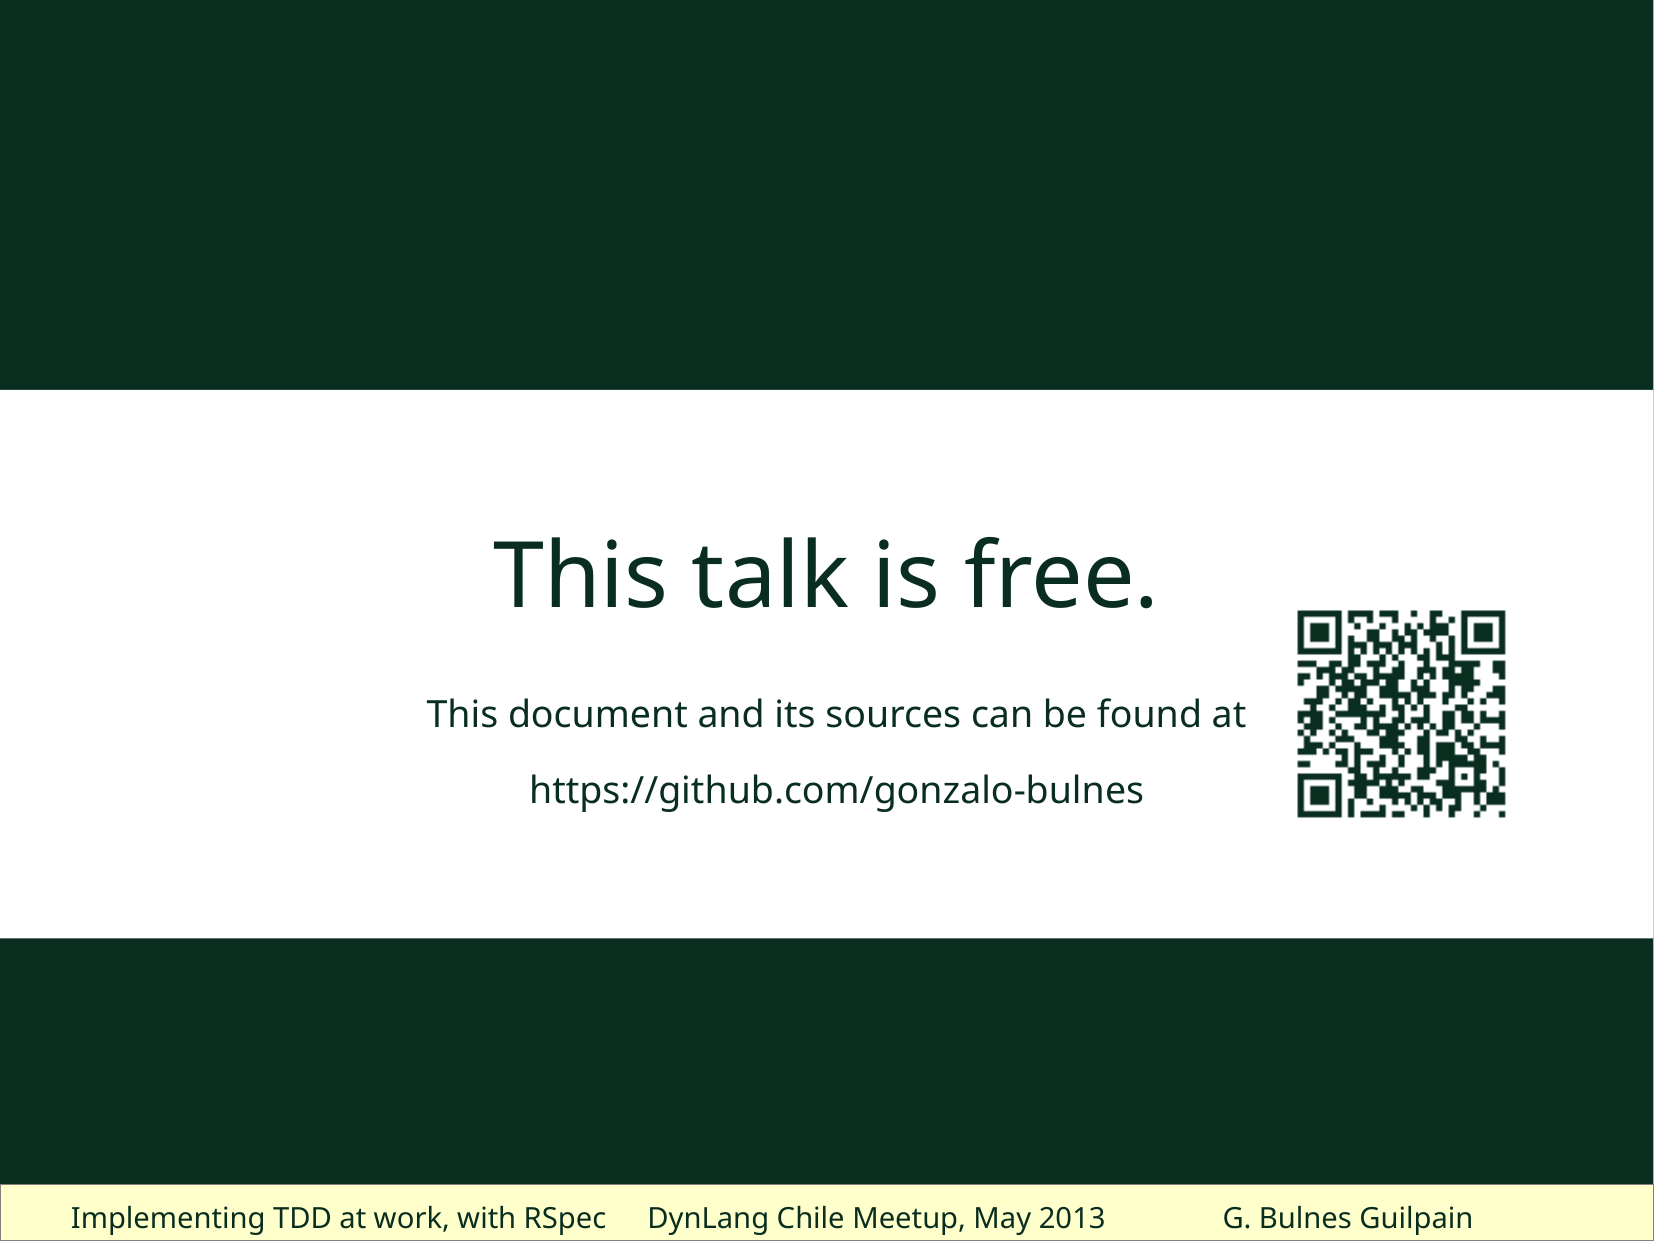

# This talk is free.
This document and its sources can be found at
https://github.com/gonzalo-bulnes
Implementing TDD at work, with RSpec
DynLang Chile Meetup, May 2013
G. Bulnes Guilpain